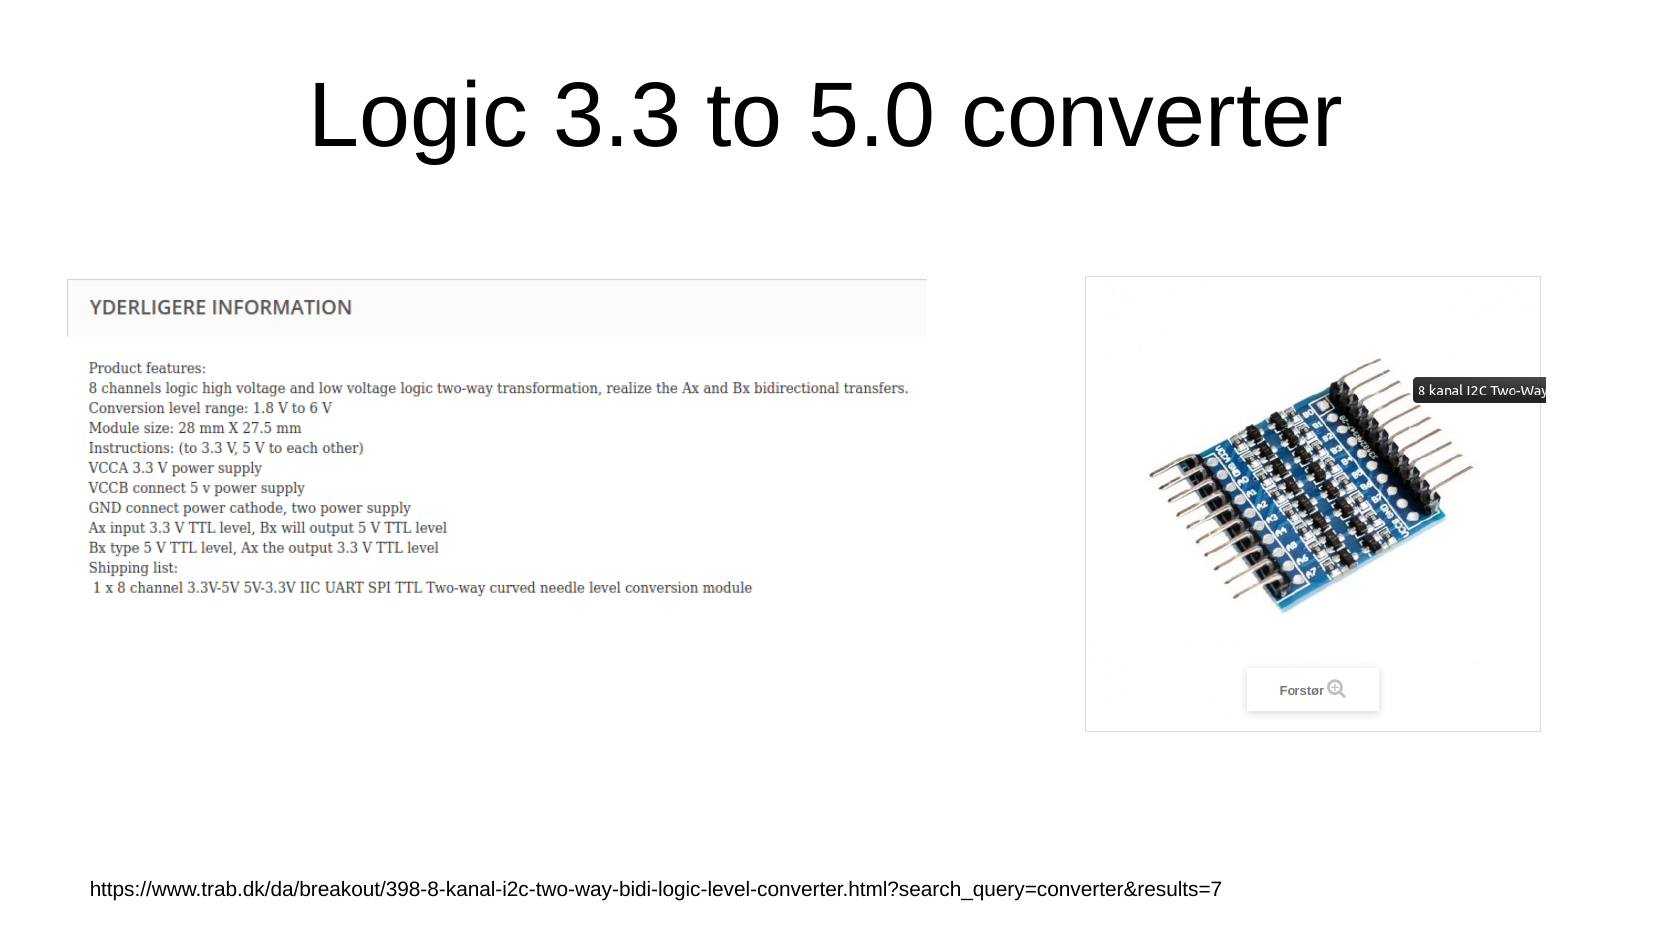

# Logic 3.3 to 5.0 converter
https://www.trab.dk/da/breakout/398-8-kanal-i2c-two-way-bidi-logic-level-converter.html?search_query=converter&results=7